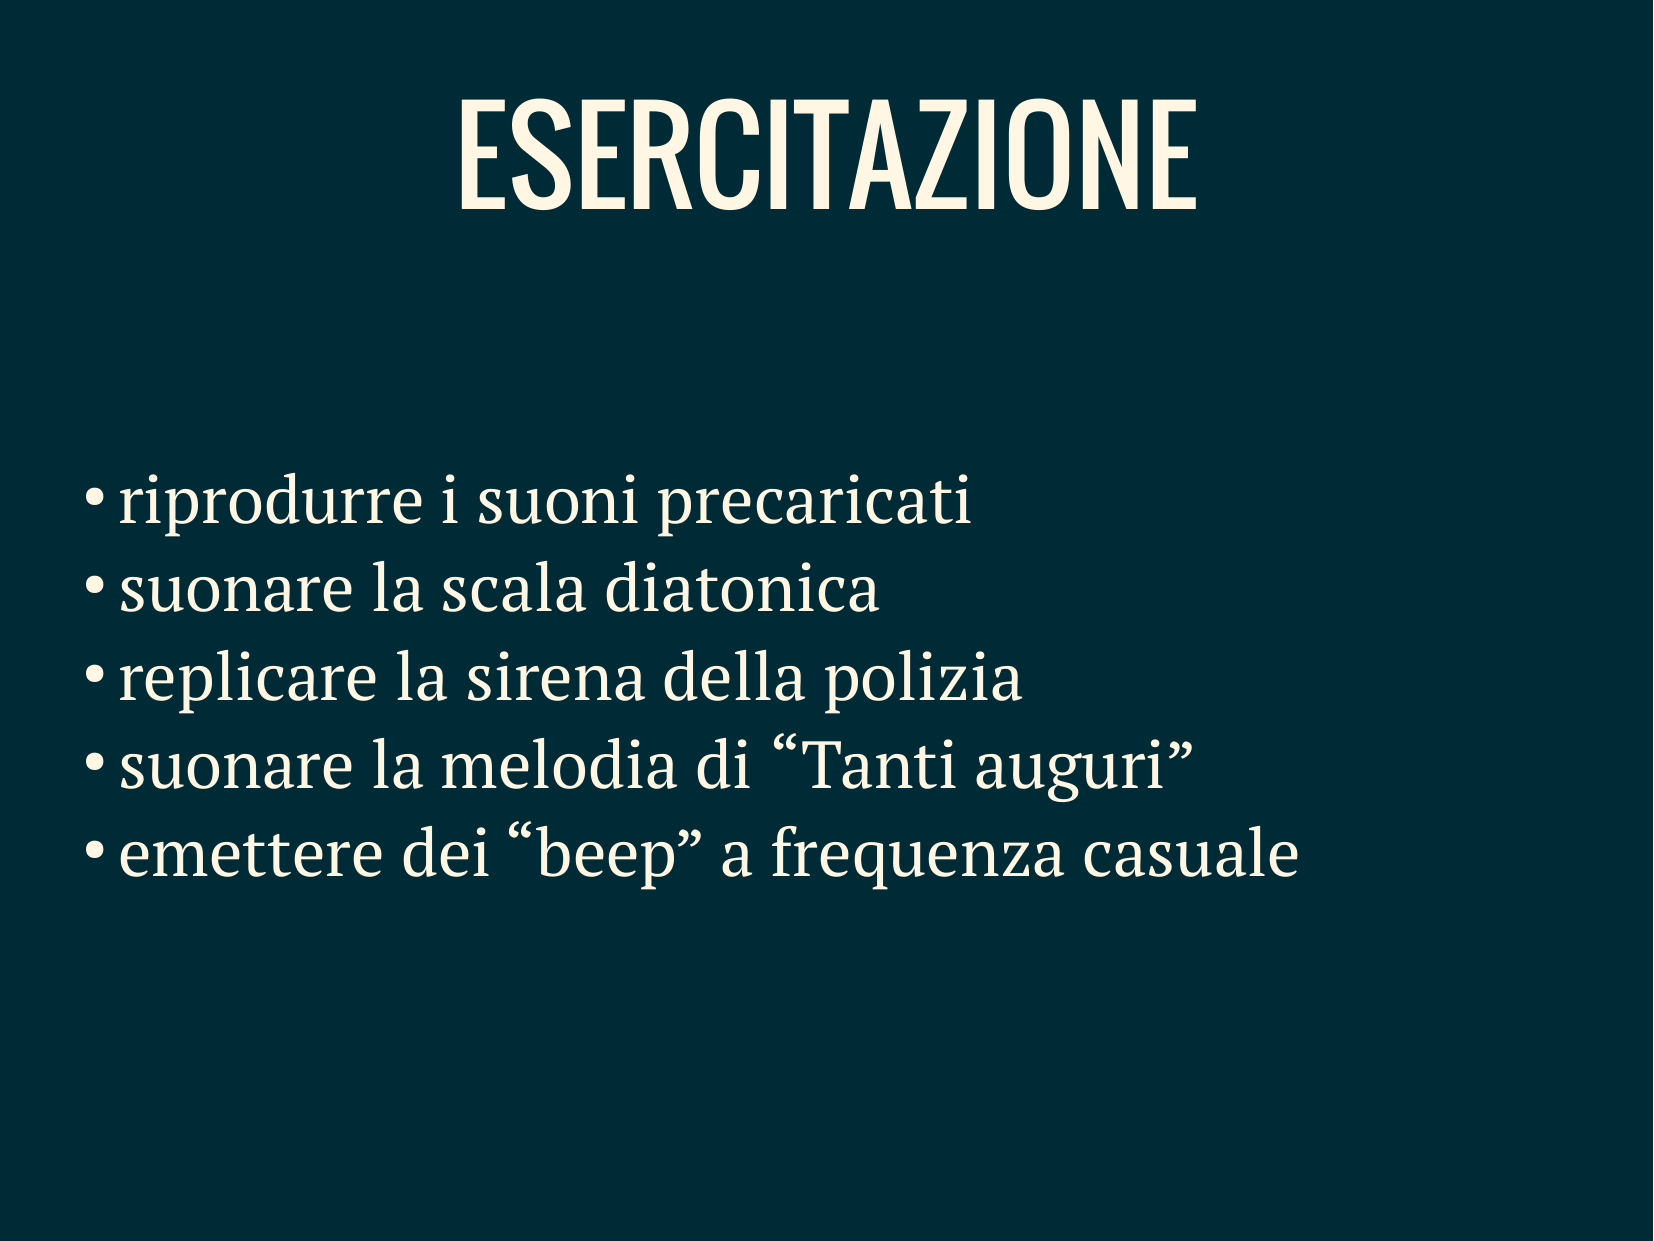

# Esercitazione
riprodurre i suoni precaricati
suonare la scala diatonica
replicare la sirena della polizia
suonare la melodia di “Tanti auguri”
emettere dei “beep” a frequenza casuale